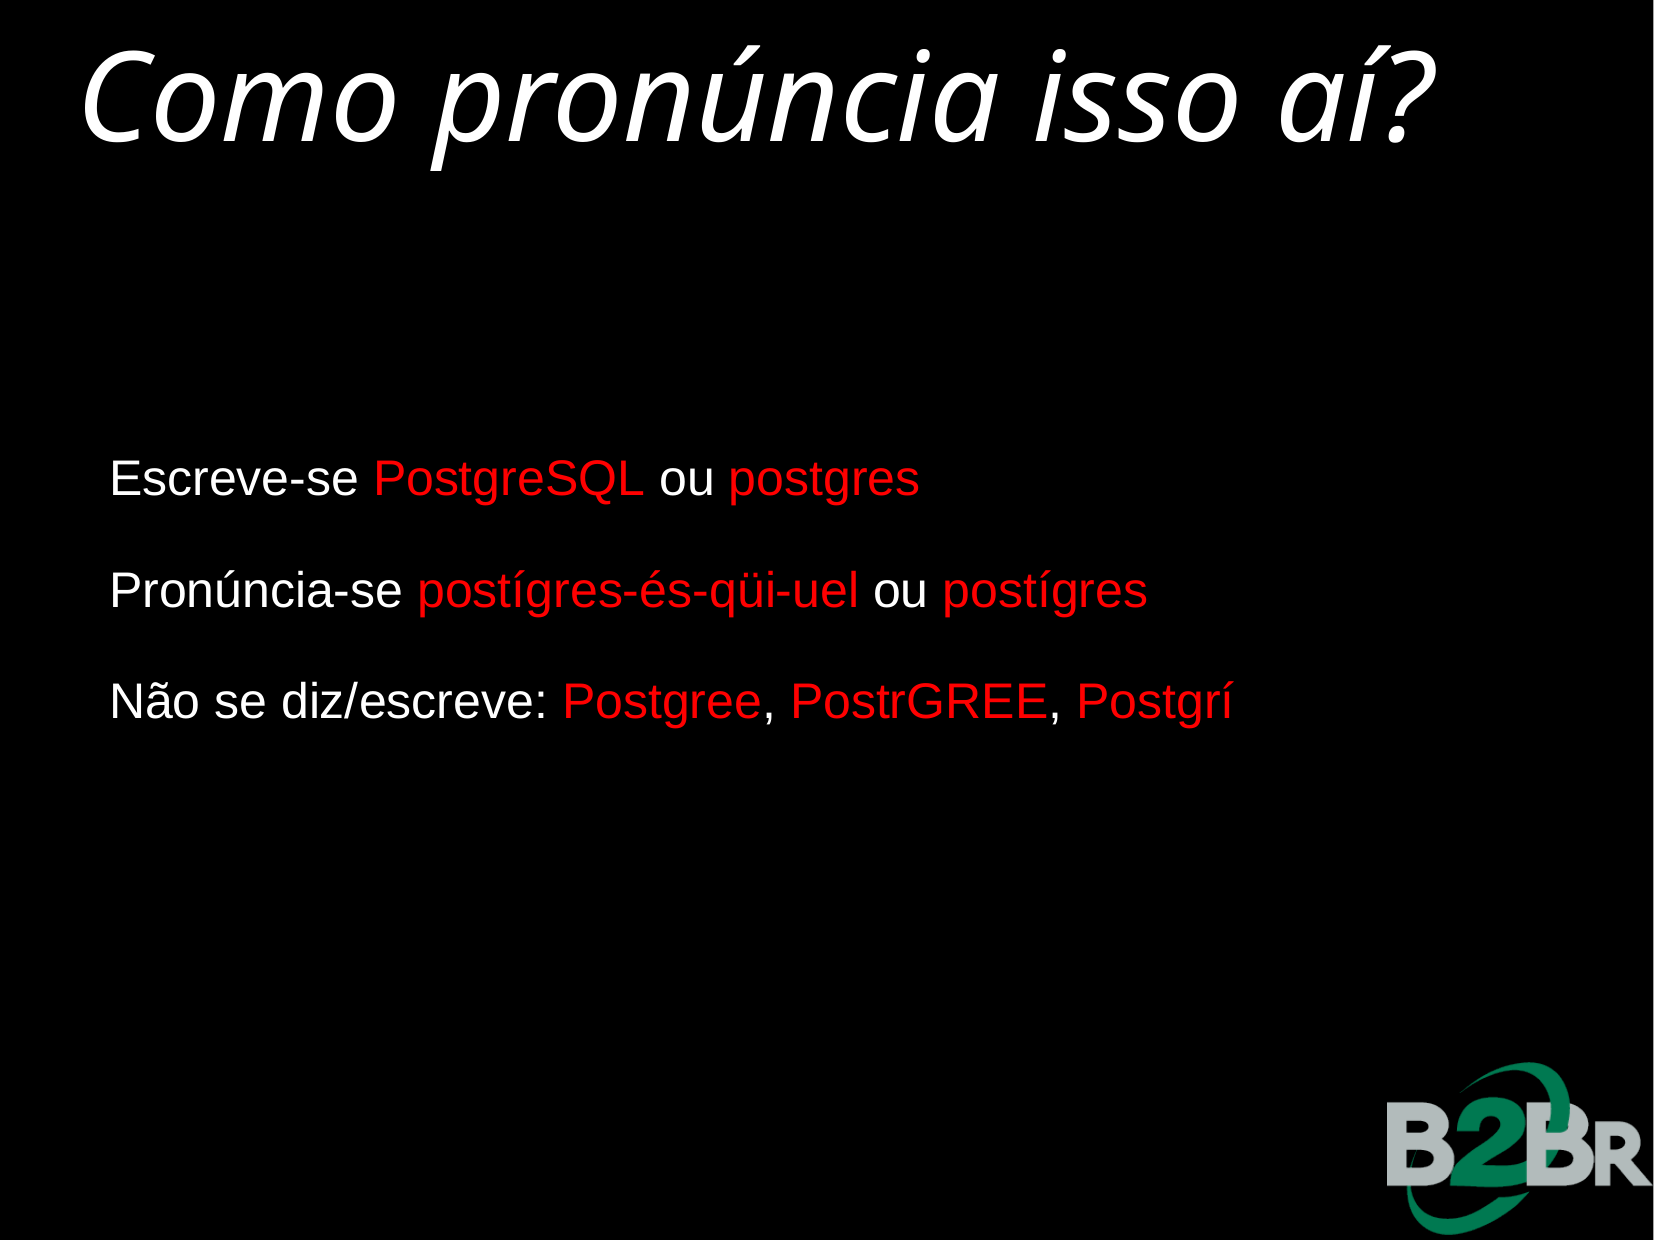

Como pronúncia isso aí?
Escreve-se PostgreSQL ou postgres
Pronúncia-se postígres-és-qüi-uel ou postígres
Não se diz/escreve: Postgree, PostrGREE, Postgrí